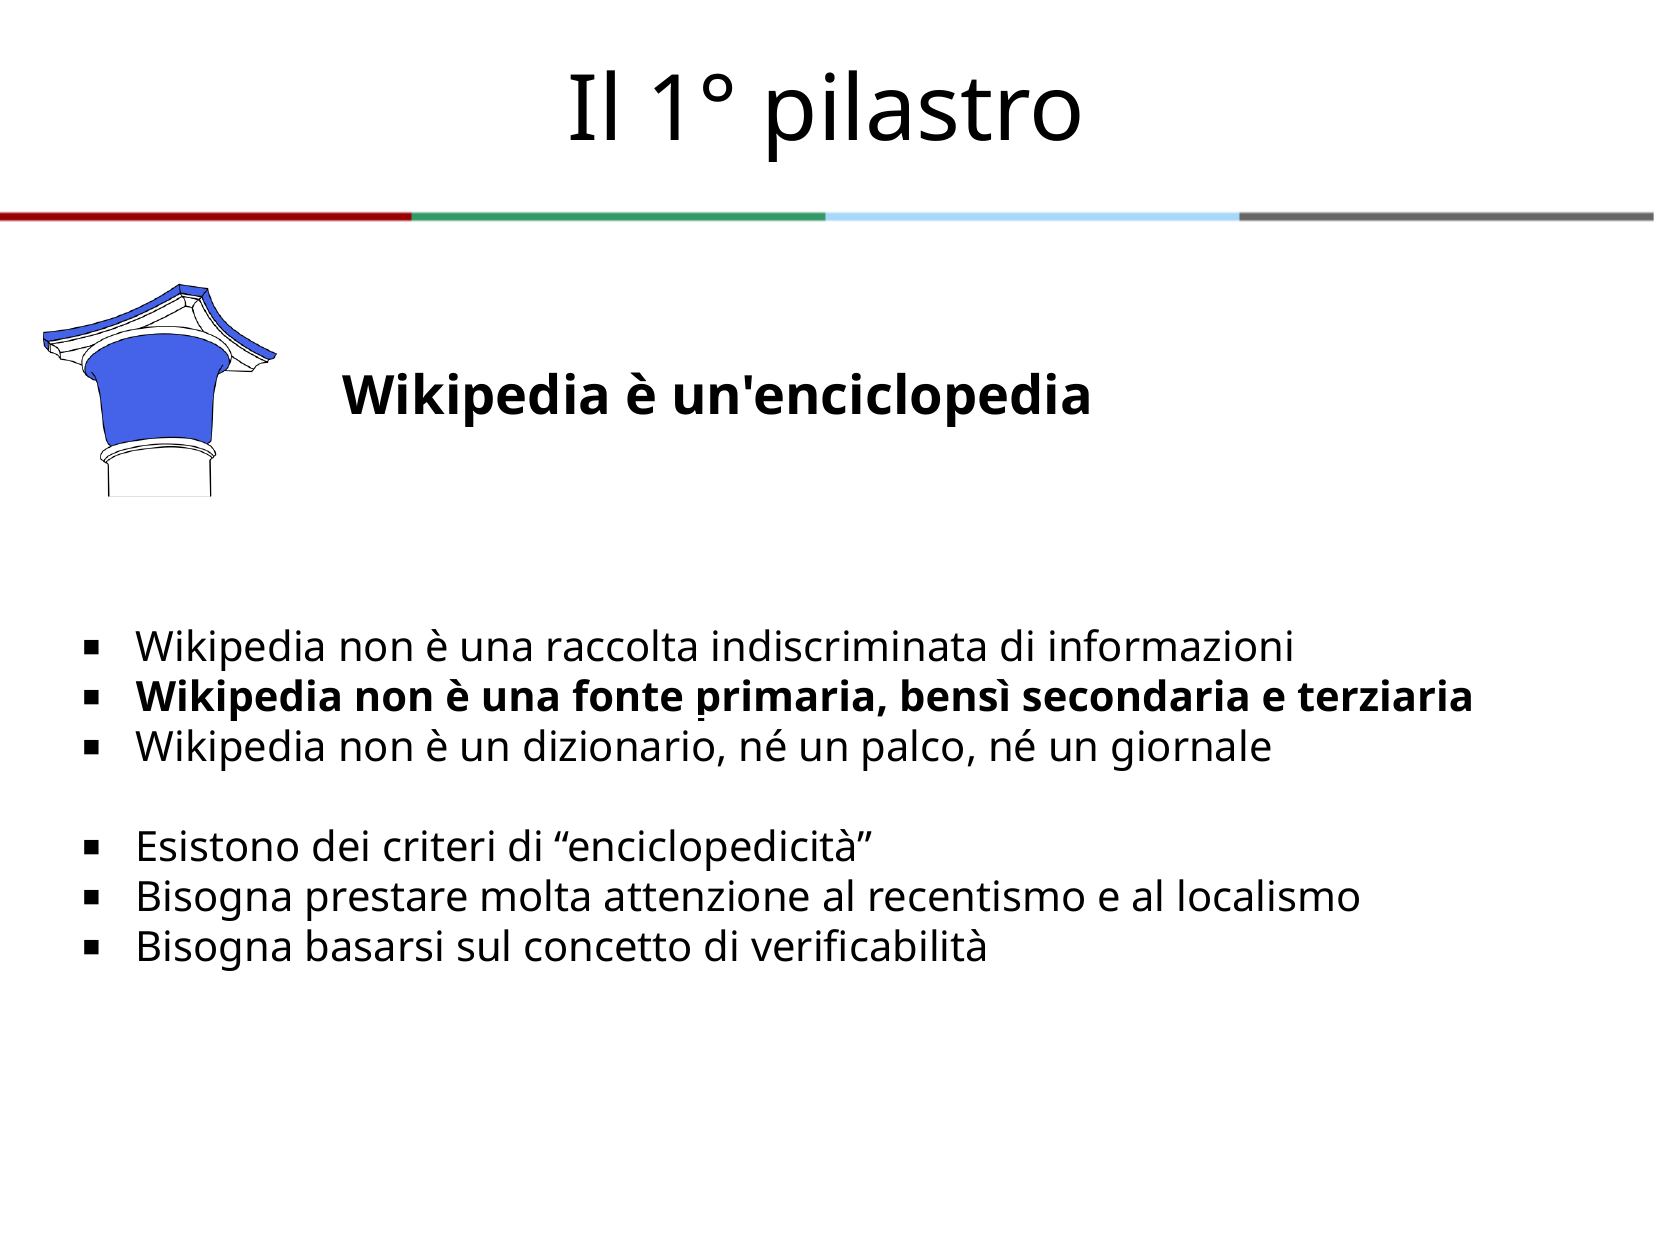

Il 1° pilastro
Wikipedia è un'enciclopedia
Wikipedia non è una raccolta indiscriminata di informazioni
Wikipedia non è una fonte primaria, bensì secondaria e terziaria
Wikipedia non è un dizionario, né un palco, né un giornale
Esistono dei criteri di “enciclopedicità”
Bisogna prestare molta attenzione al recentismo e al localismo
Bisogna basarsi sul concetto di verificabilità